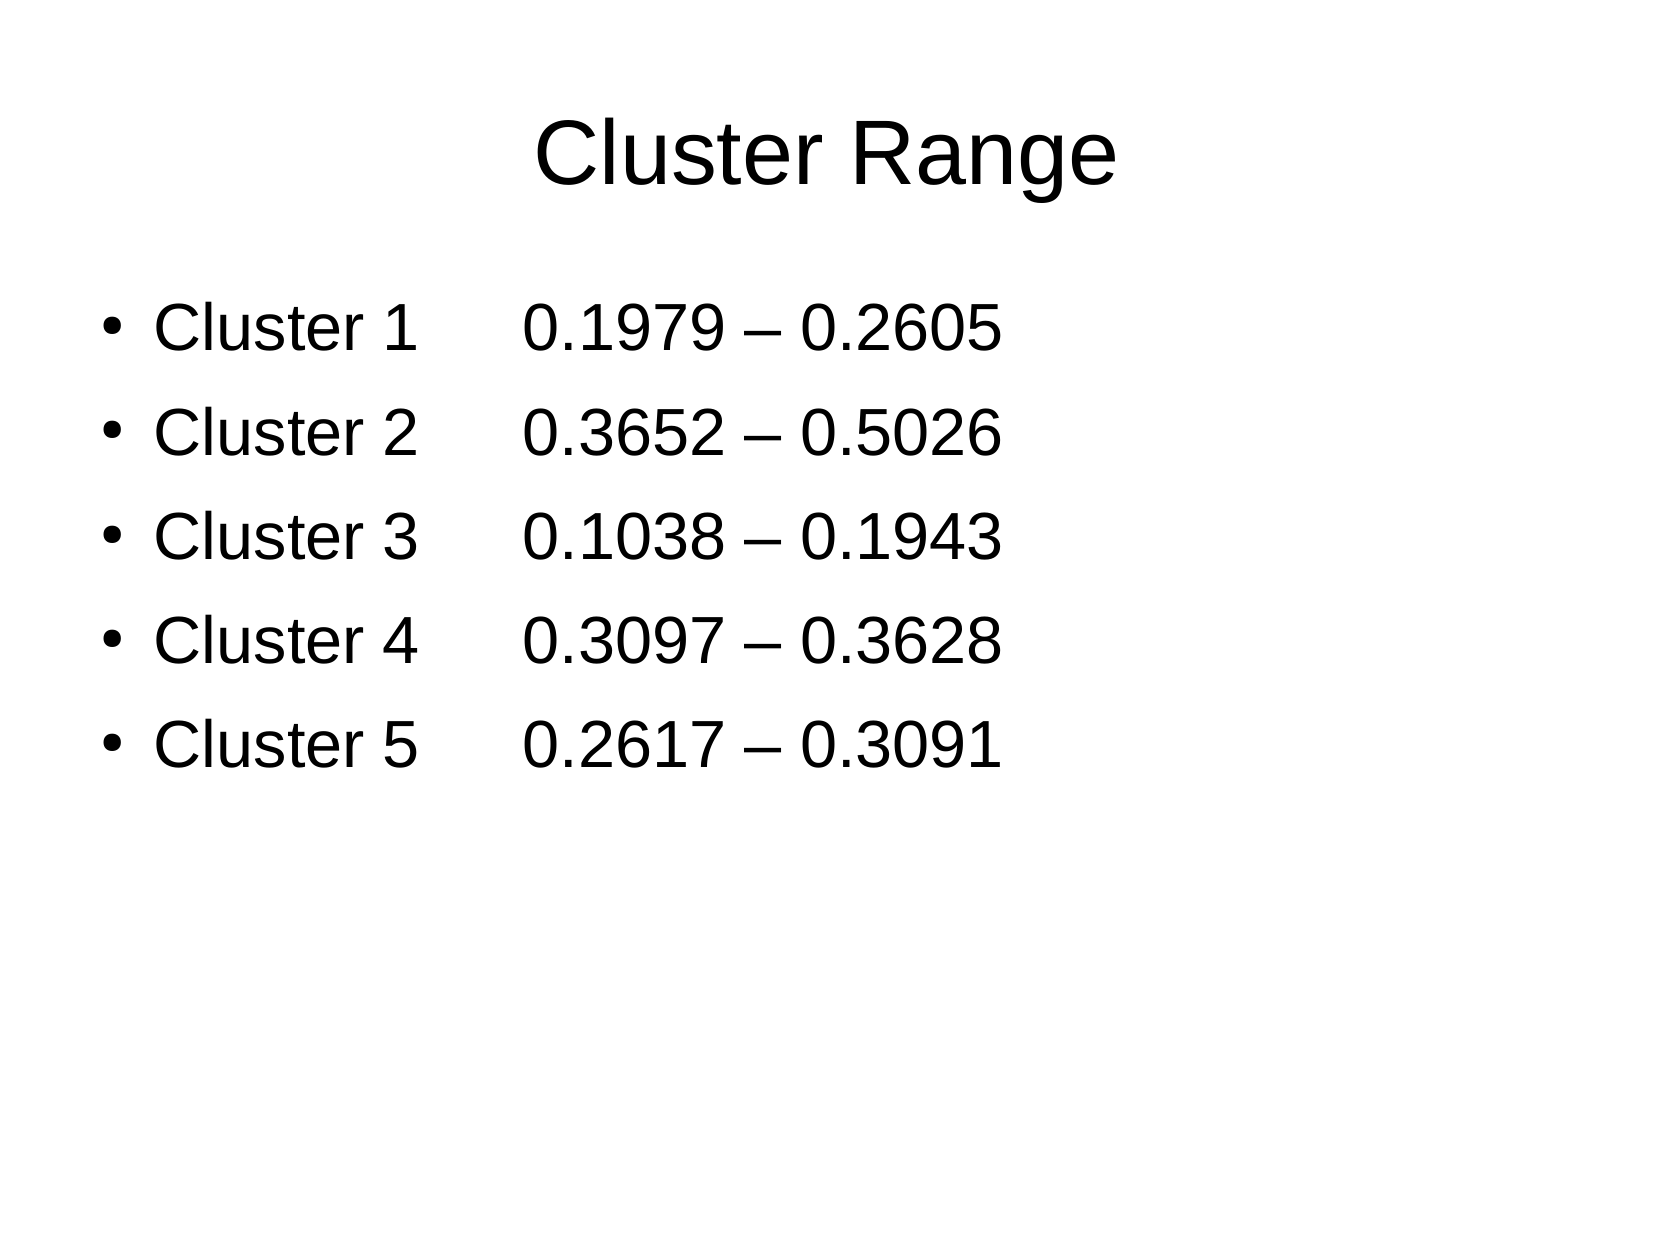

# Cluster Range
Cluster 1 		0.1979 – 0.2605
Cluster 2		0.3652 – 0.5026
Cluster 3		0.1038 – 0.1943
Cluster 4		0.3097 – 0.3628
Cluster 5		0.2617 – 0.3091